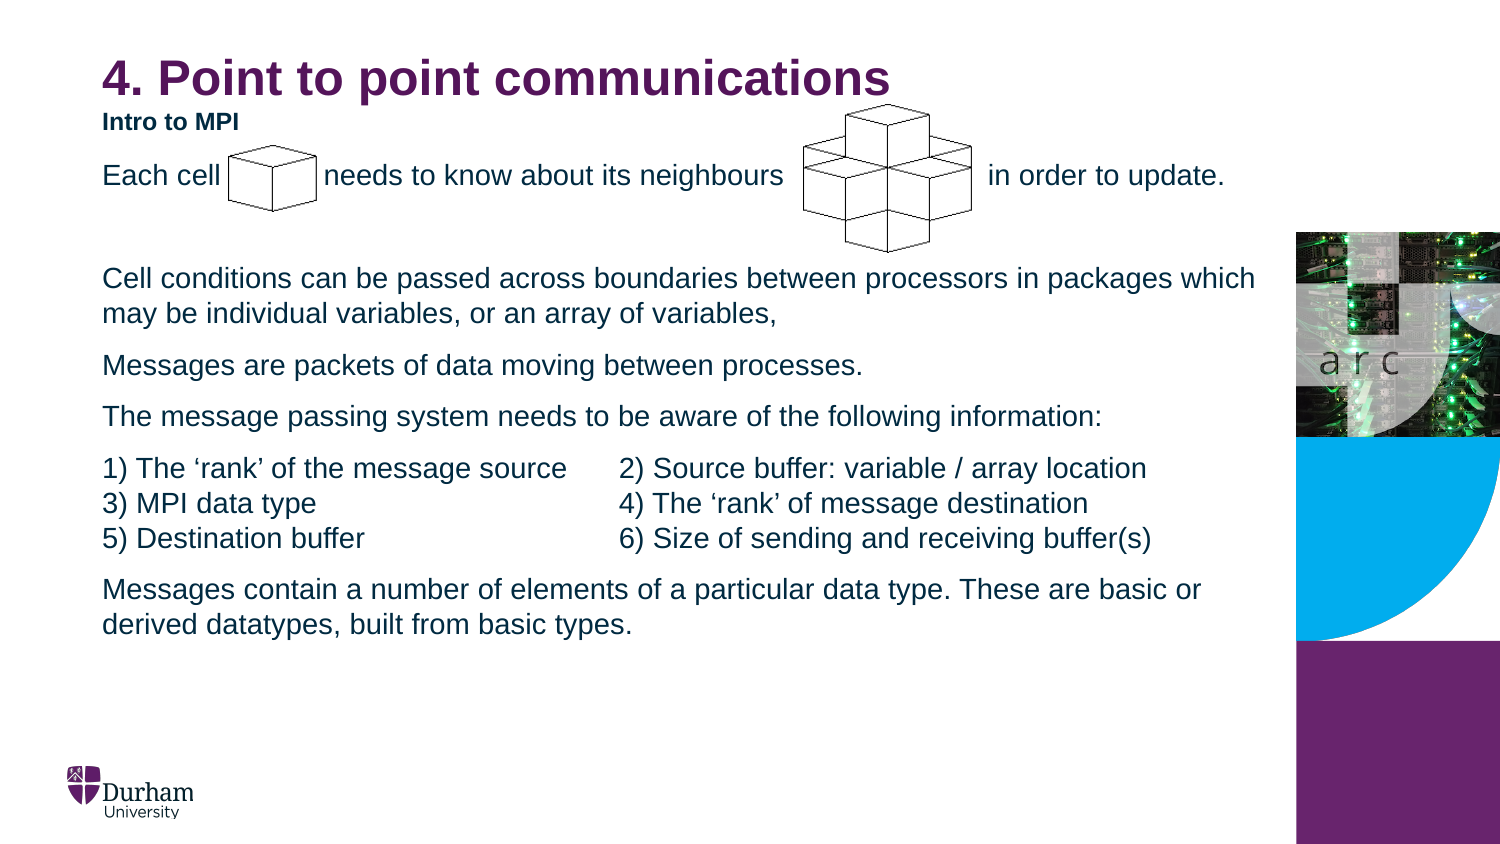

# 4. Point to point communications Intro to MPI
Each cell		needs to know about its neighbours			in order to update.
Cell conditions can be passed across boundaries between processors in packages which may be individual variables, or an array of variables,
Messages are packets of data moving between processes.
The message passing system needs to be aware of the following information:
1) The ‘rank’ of the message source	2) Source buffer: variable / array location
3) MPI data type					4) The ‘rank’ of message destination
5) Destination buffer				6) Size of sending and receiving buffer(s)
Messages contain a number of elements of a particular data type. These are basic or derived datatypes, built from basic types.